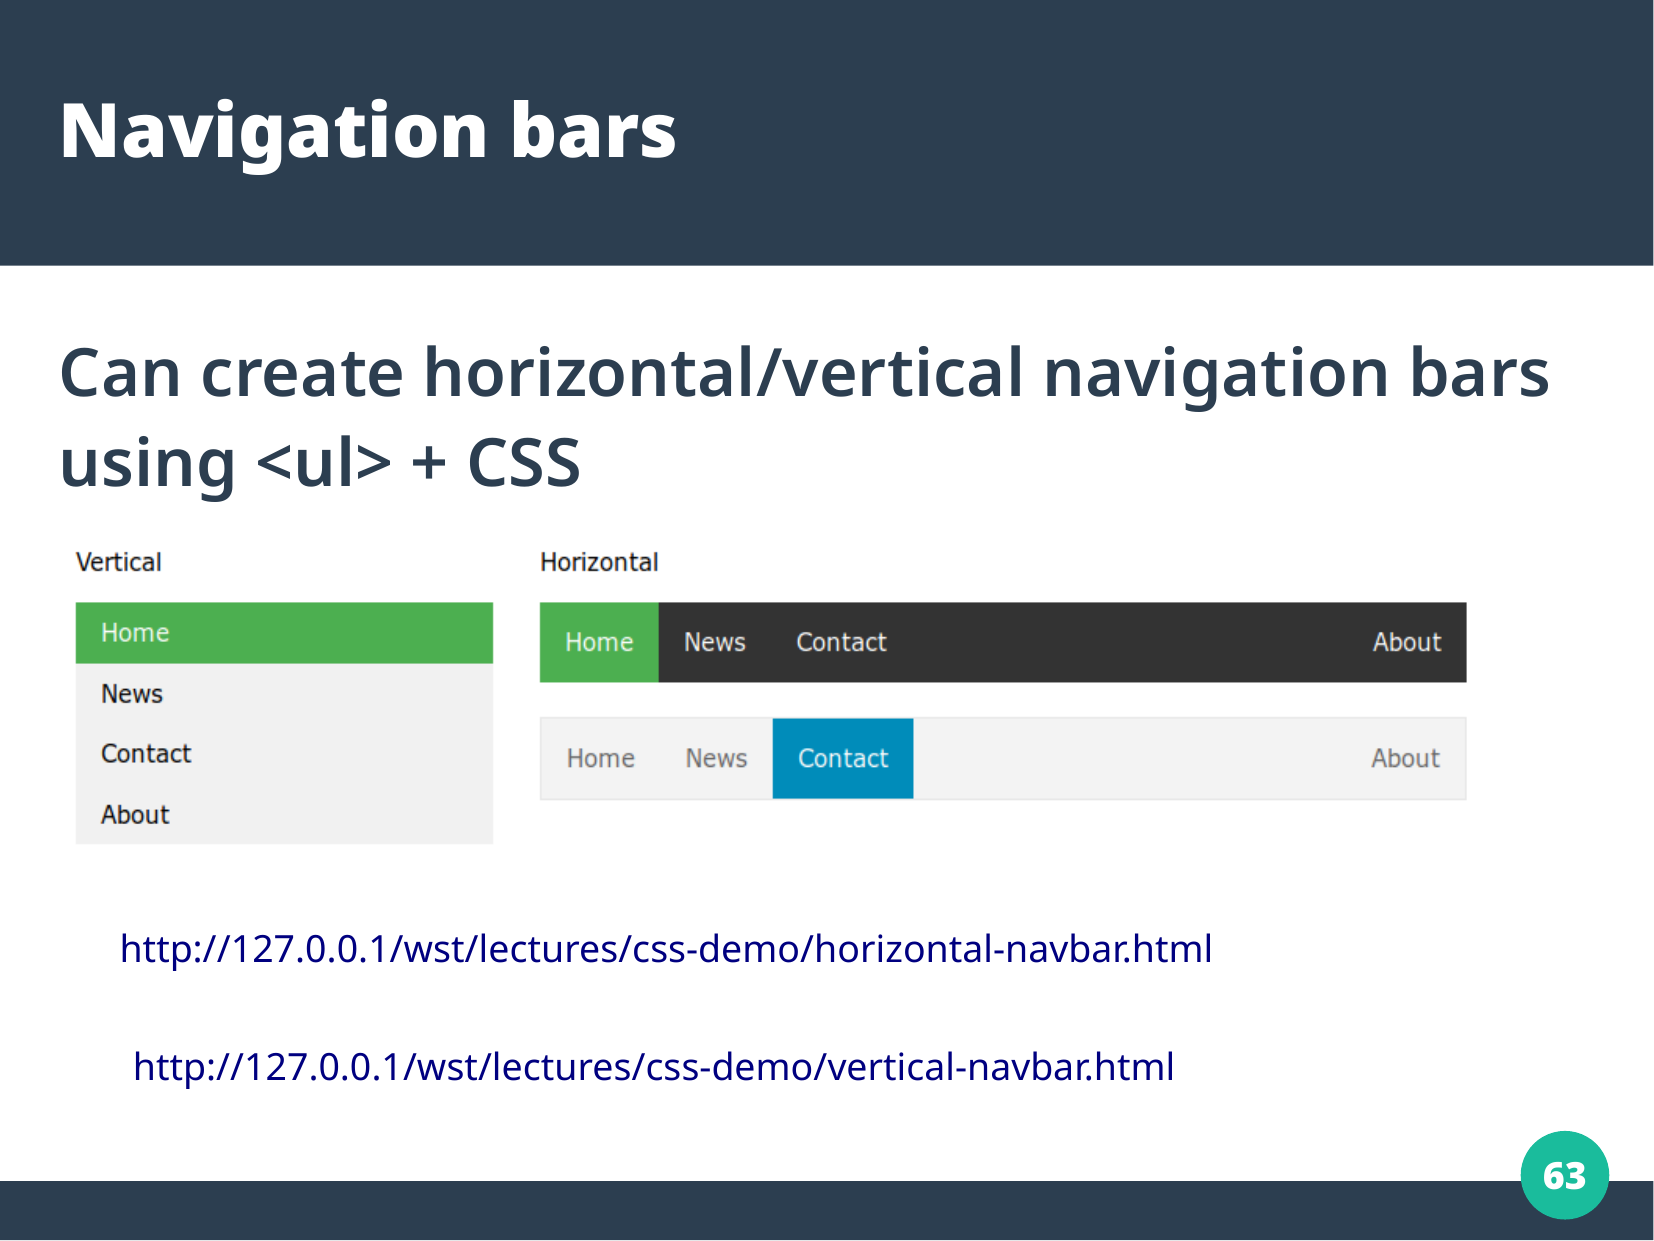

# Navigation bars
Can create horizontal/vertical navigation bars using <ul> + CSS
http://127.0.0.1/wst/lectures/css-demo/horizontal-navbar.html
http://127.0.0.1/wst/lectures/css-demo/vertical-navbar.html
63